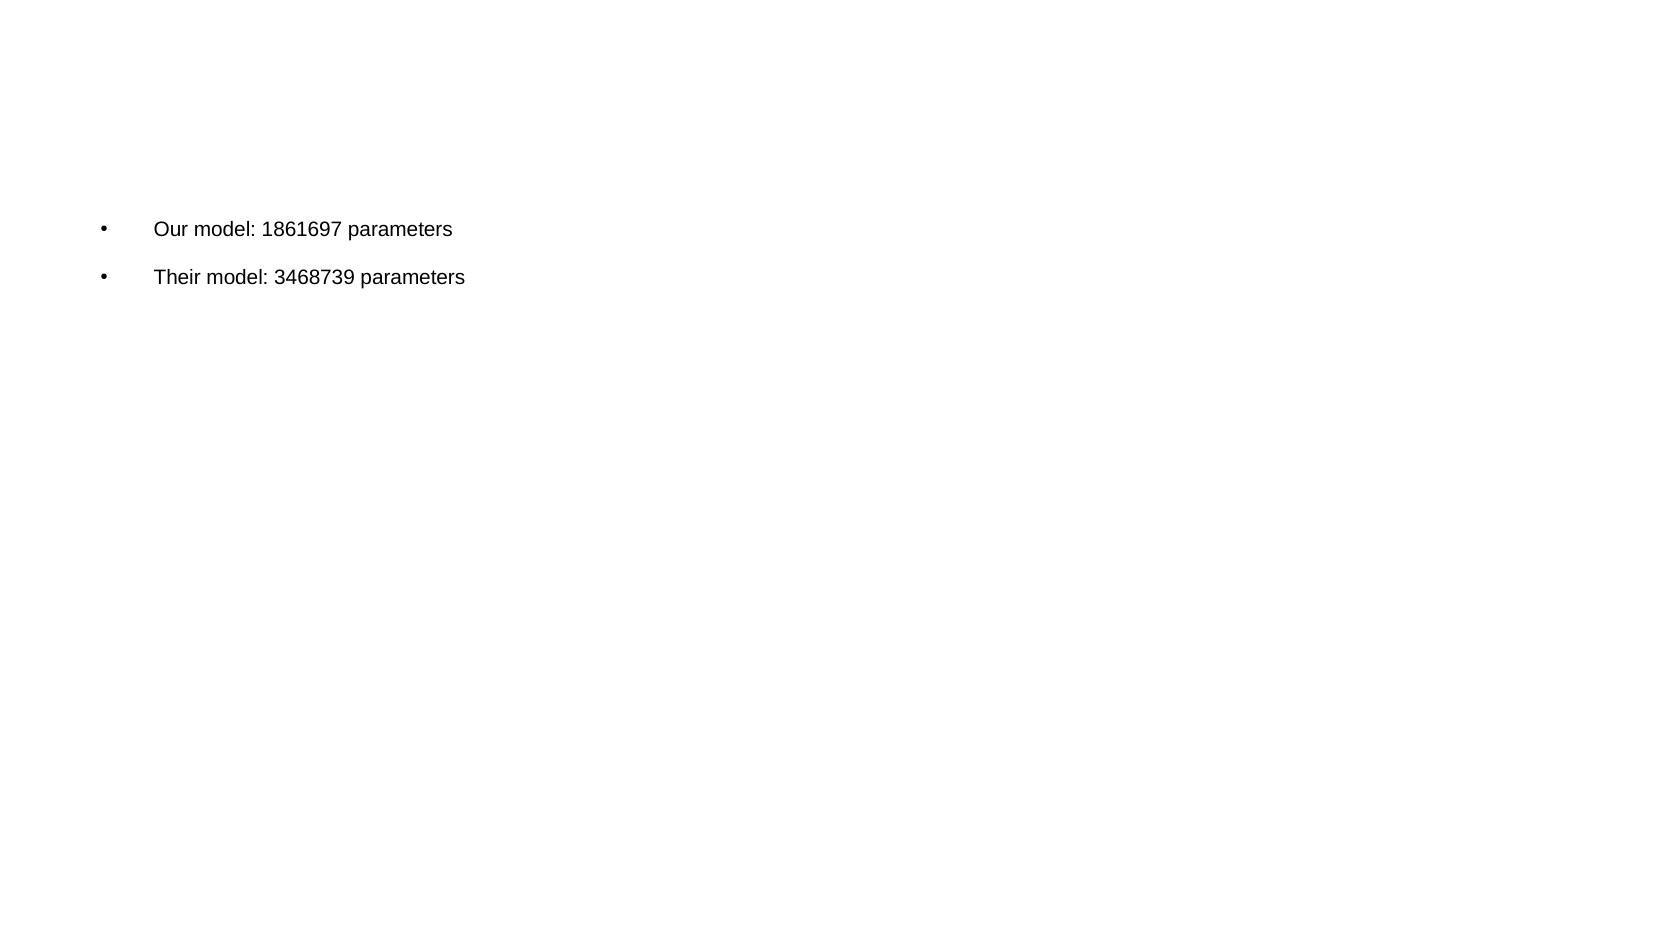

#
Our model: 1861697 parameters
Their model: 3468739 parameters